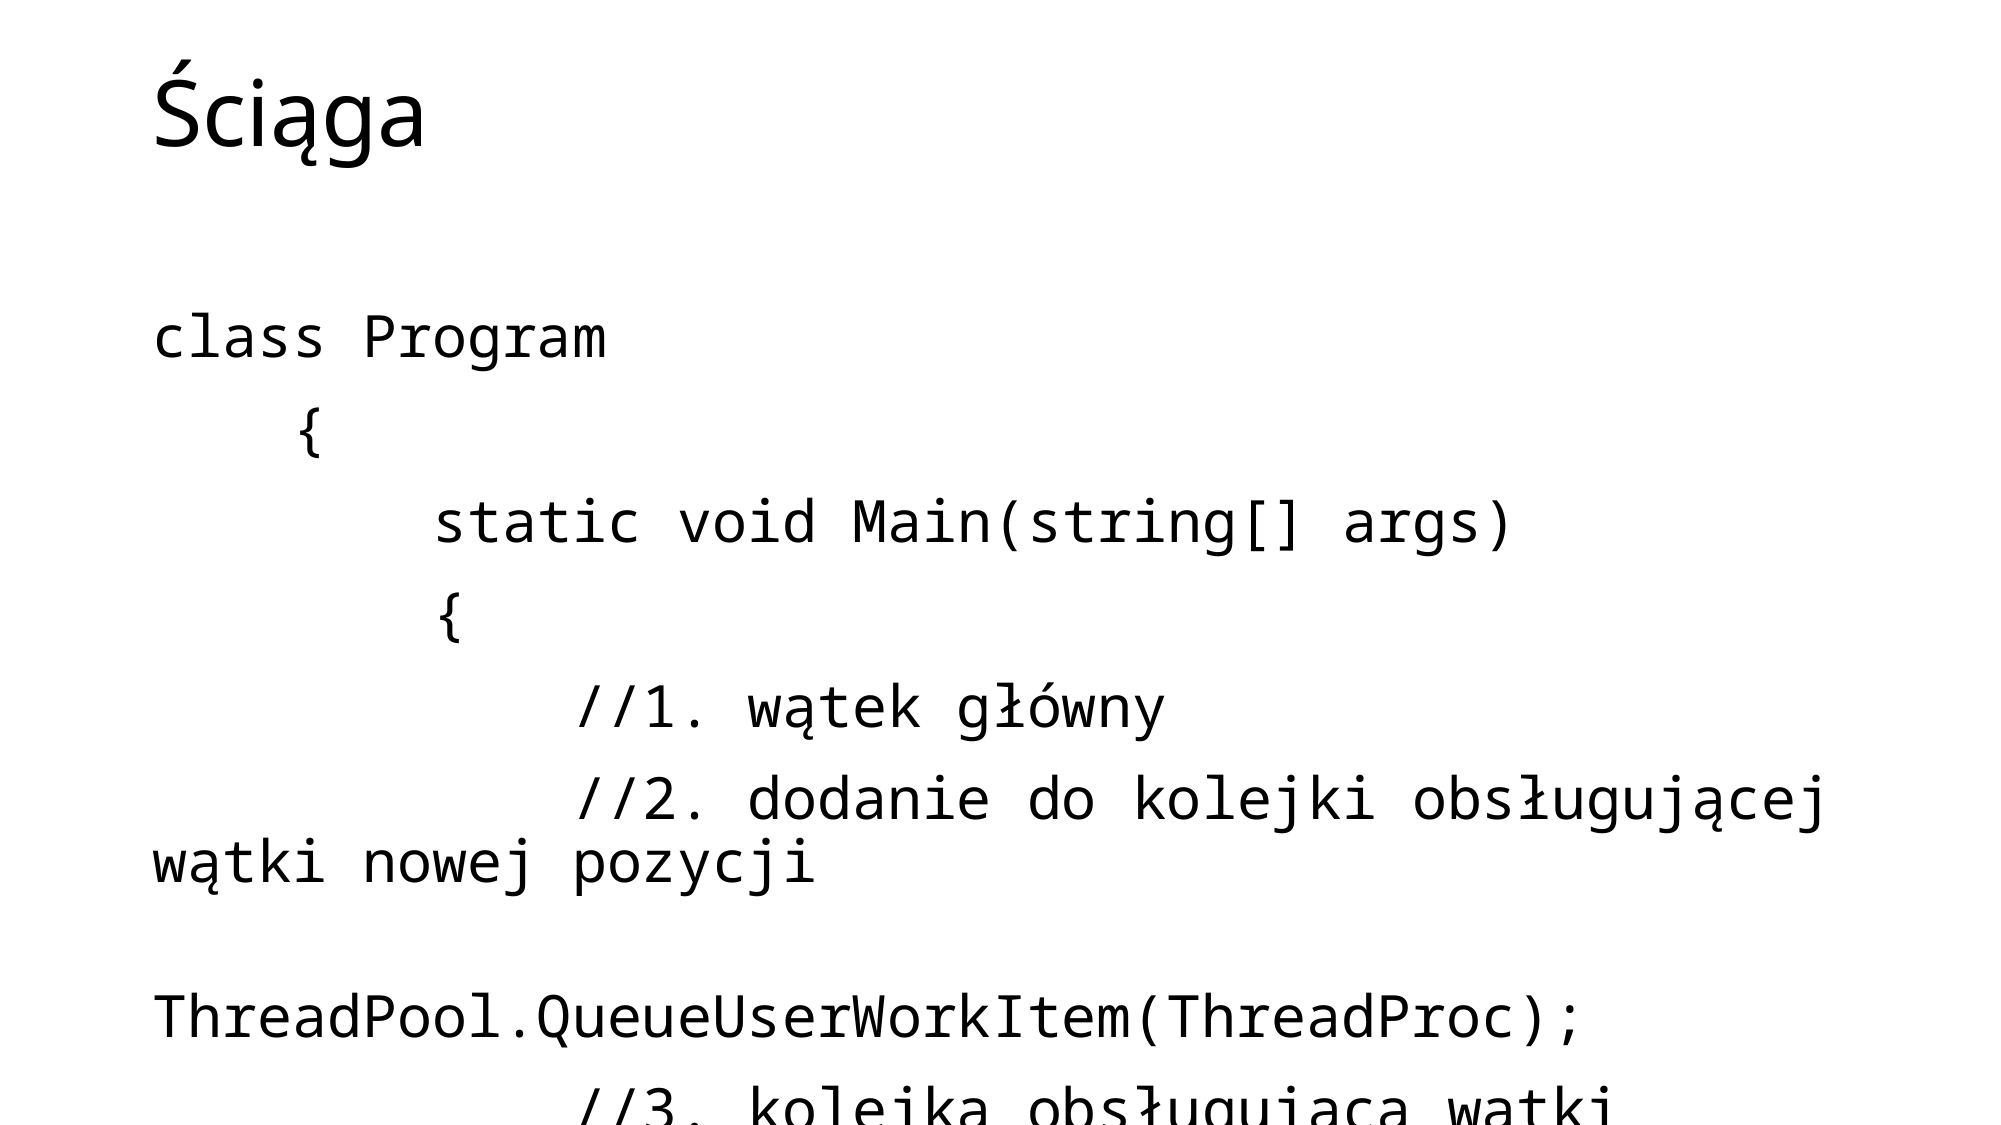

# Ściąga
class Program
 {
 static void Main(string[] args)
 {
 //1. wątek główny
 //2. dodanie do kolejki obsługującej wątki nowej pozycji
 ThreadPool.QueueUserWorkItem(ThreadProc);
 //3. kolejka obsługująca wątki uruchamia dodany wątek
 //5. Wątek główny czeka na zakończenie dodanego wątku po czym zamyka program
 Thread.Sleep(1000);
 }
 static void ThreadProc(Object stateInfo)
 {
 //4. Rozpoczęcie wykonywania nowego wątku
 Thread.Sleep(500);
 Console.WriteLine("hello");
 }
 }